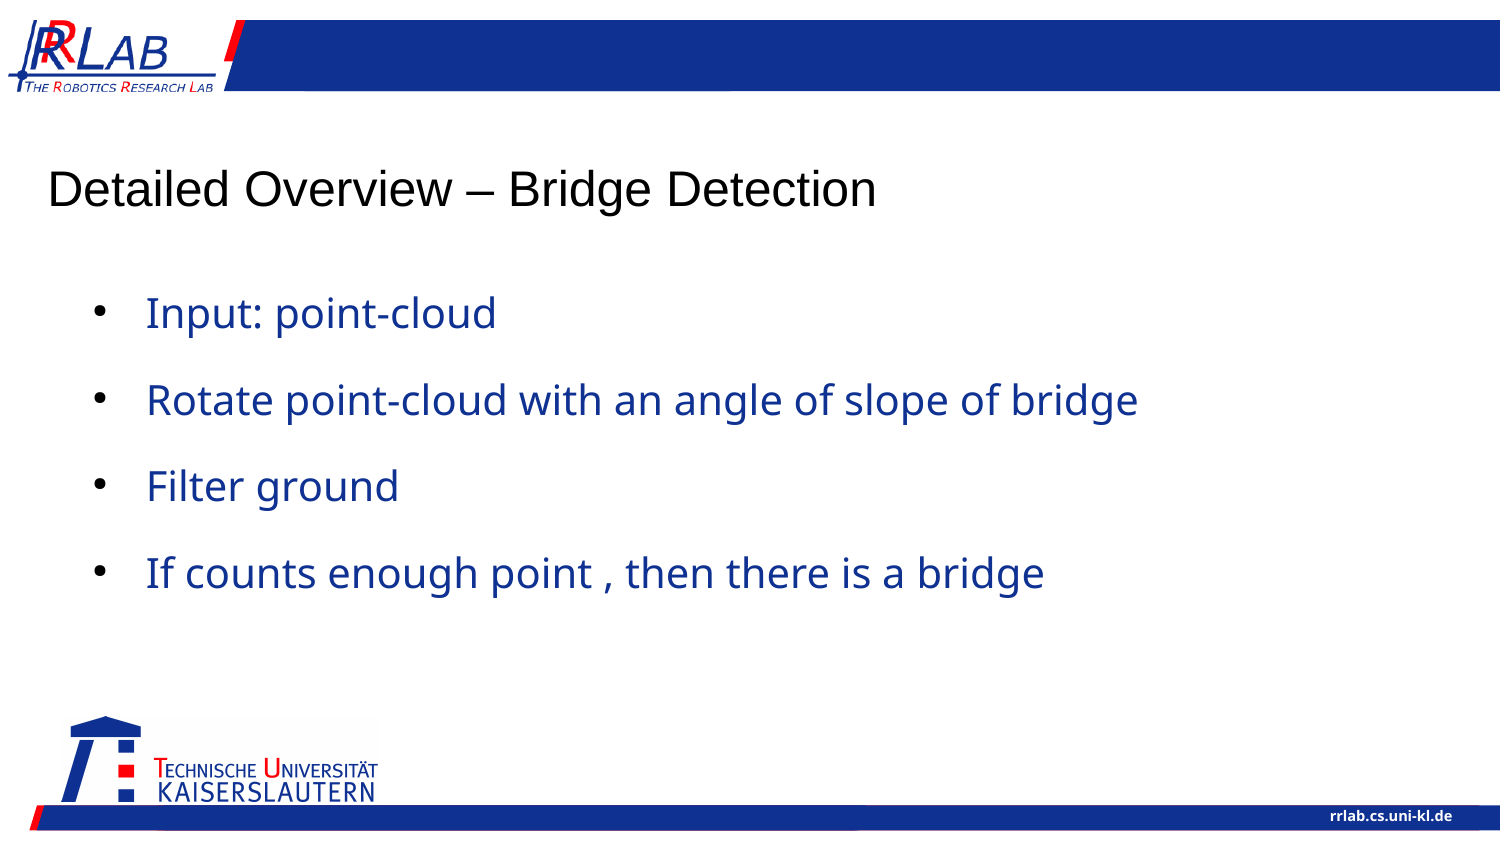

# Detailed Overview – Bridge Detection
Input: point-cloud
Rotate point-cloud with an angle of slope of bridge
Filter ground
If counts enough point , then there is a bridge